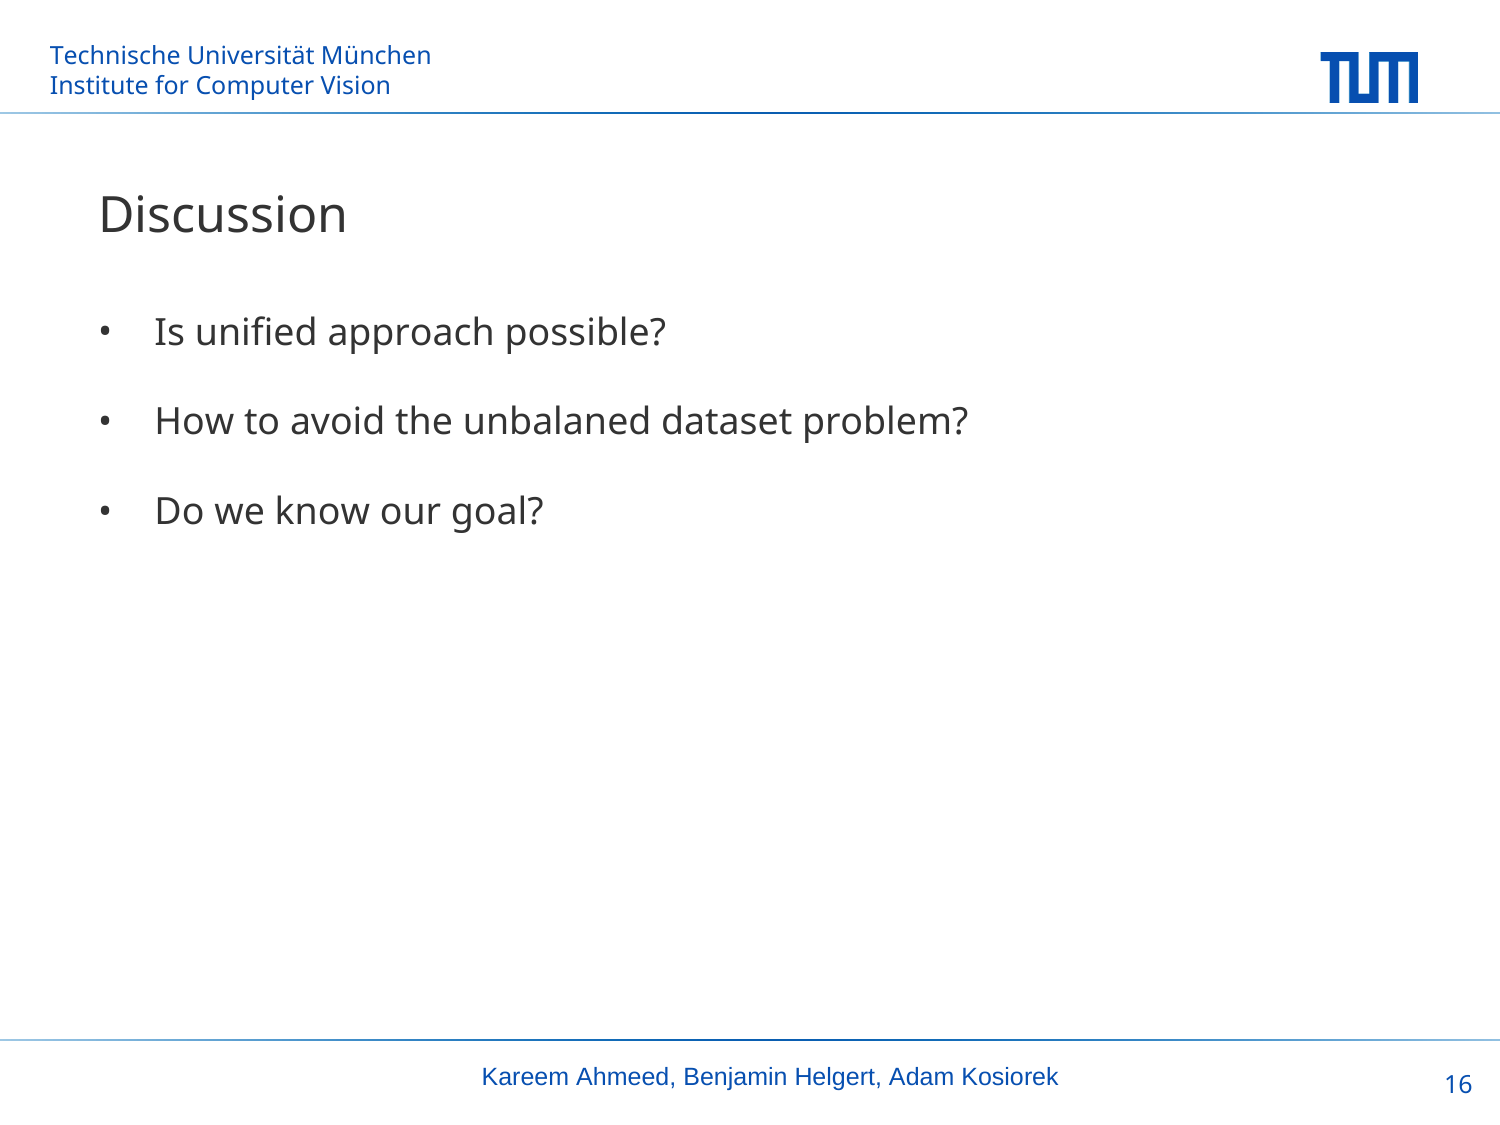

# Discussion
Is unified approach possible?
How to avoid the unbalaned dataset problem?
Do we know our goal?
Kareem Ahmeed, Benjamin Helgert, Adam Kosiorek